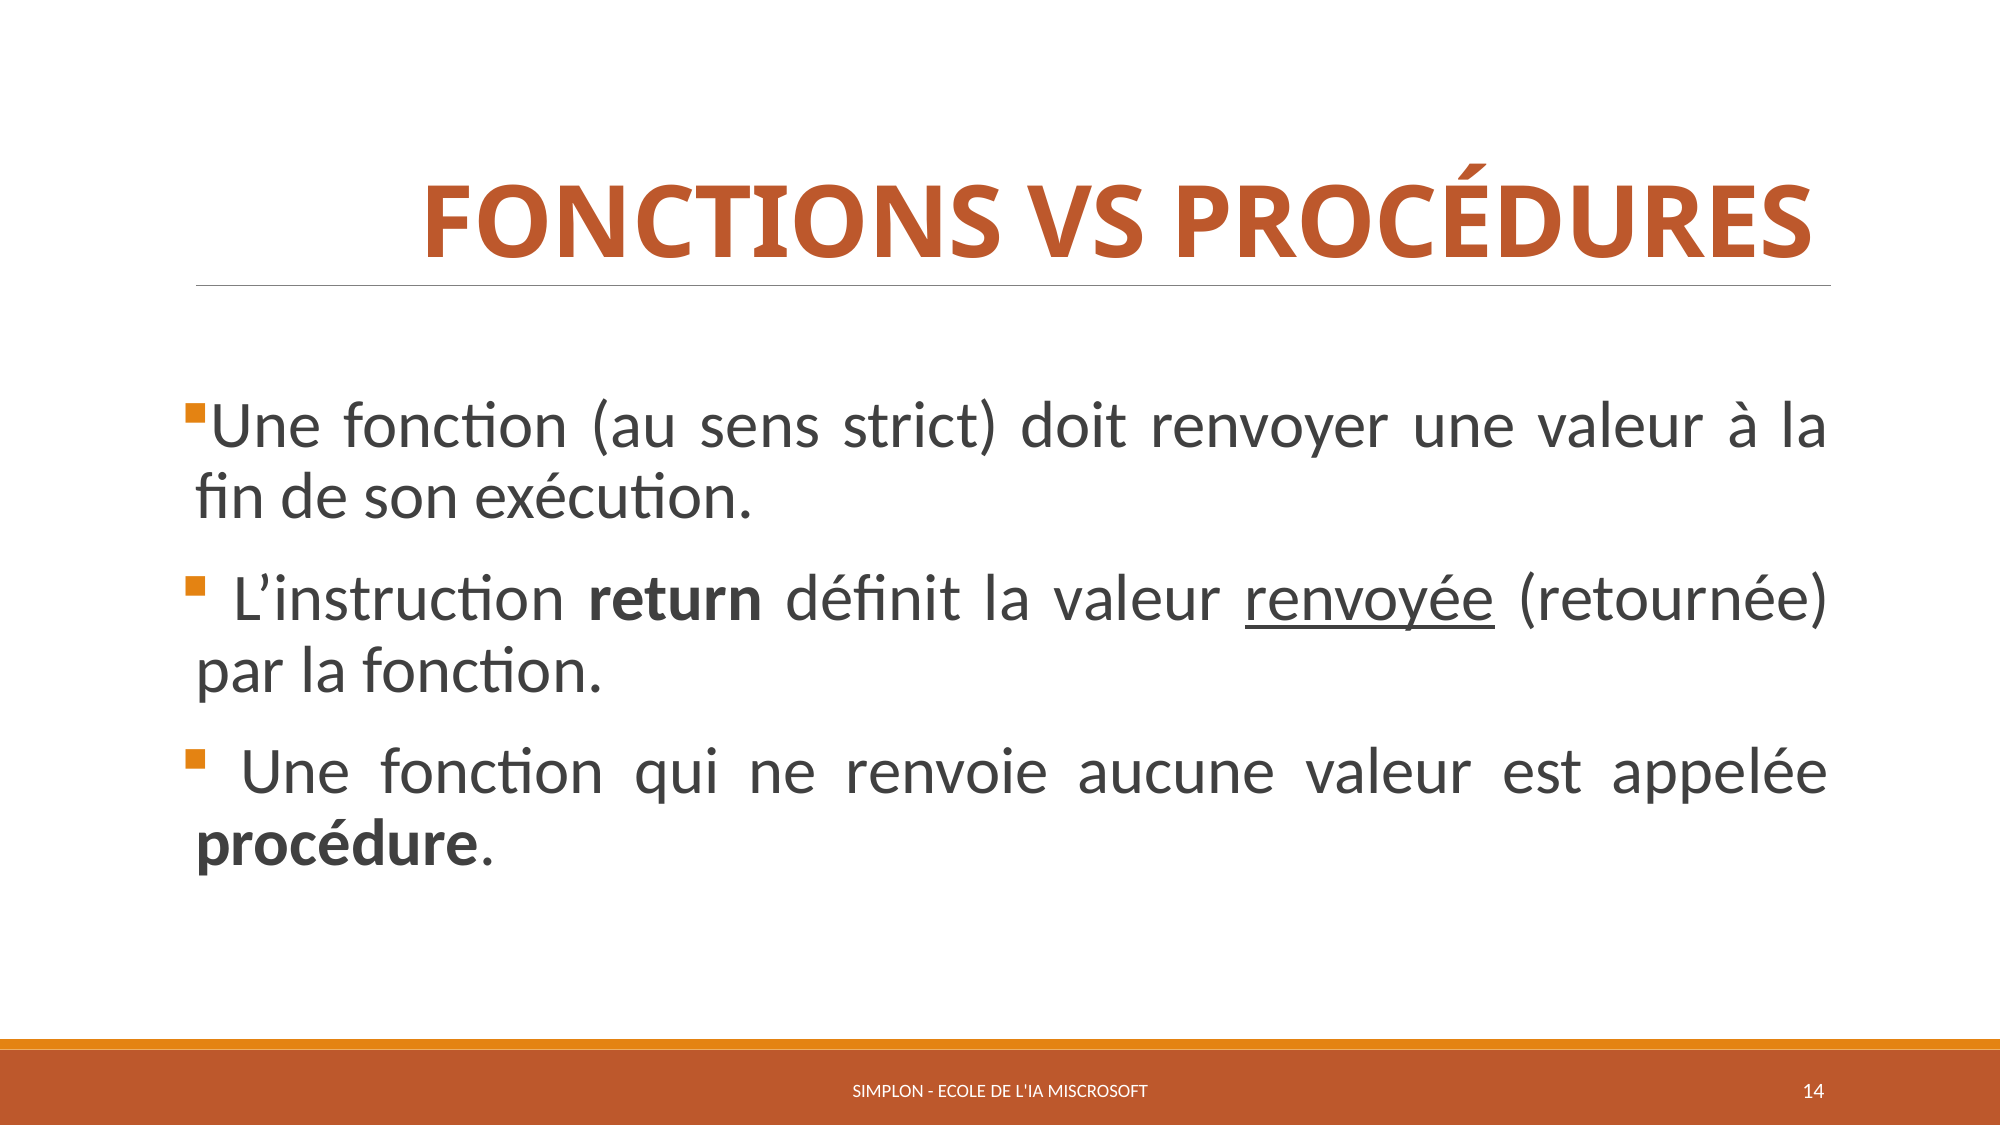

FONCTIONS VS PROCÉDURES
Une fonction (au sens strict) doit renvoyer une valeur à la fin de son exécution.
 L’instruction return définit la valeur renvoyée (retournée) par la fonction.
 Une fonction qui ne renvoie aucune valeur est appelée procédure.
Simplon - Ecole de l'IA Miscrosoft